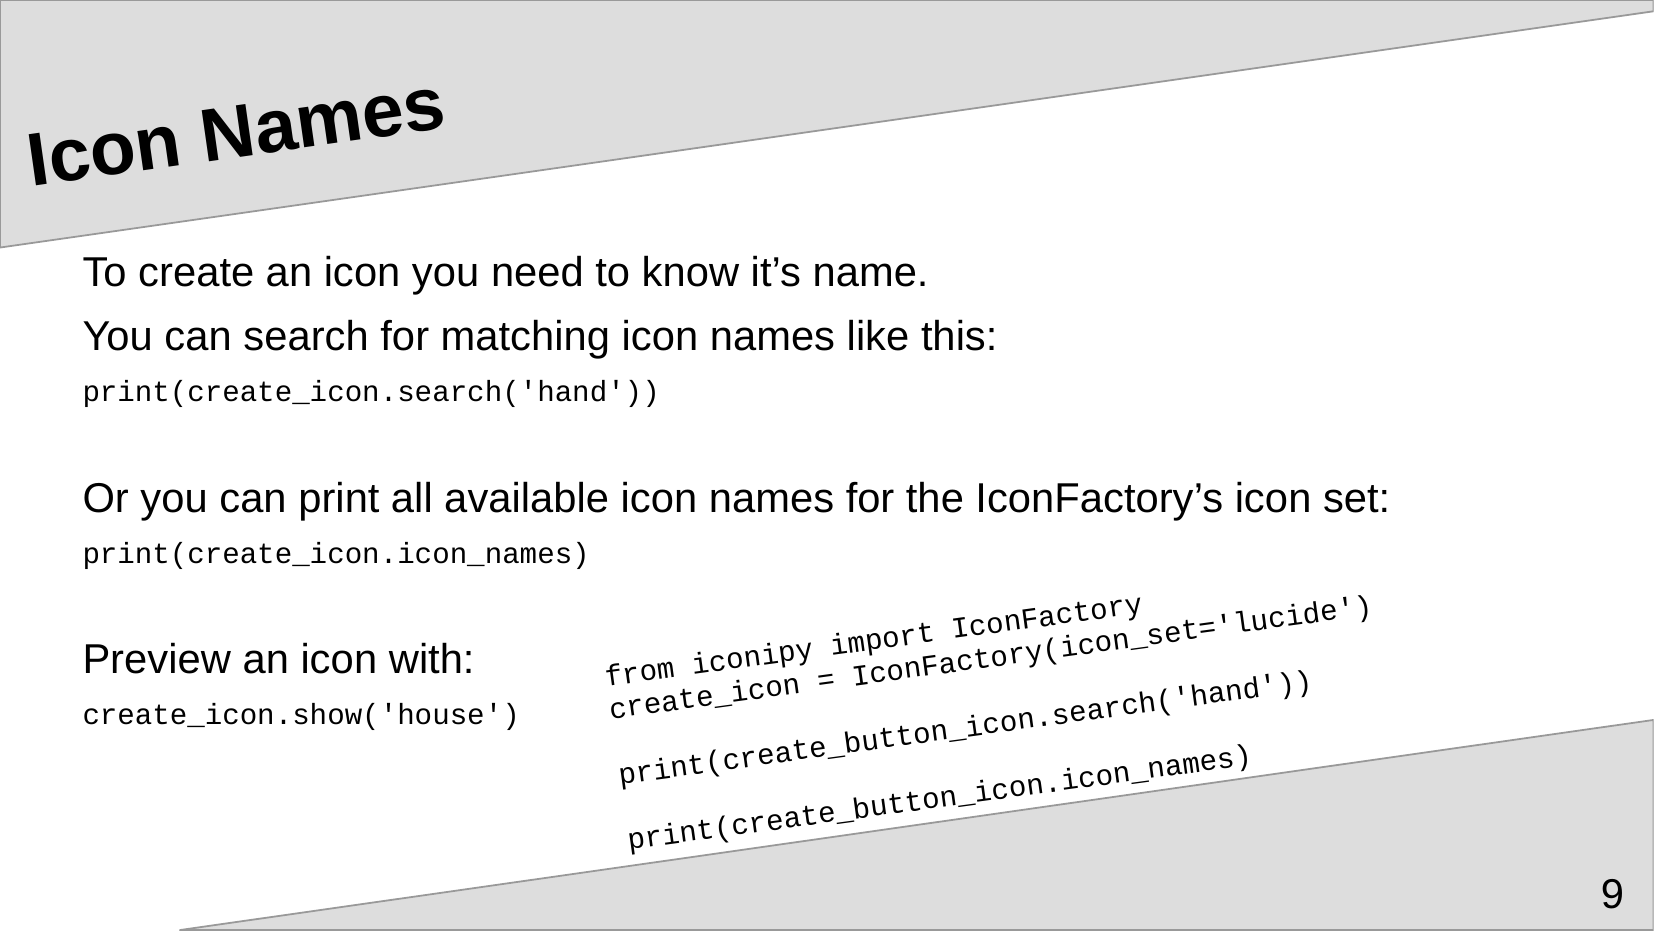

# Icon Names
To create an icon you need to know it’s name.
You can search for matching icon names like this:
print(create_icon.search('hand'))
Or you can print all available icon names for the IconFactory’s icon set:
print(create_icon.icon_names)
Preview an icon with:
create_icon.show('house')
from iconipy import IconFactory
create_icon = IconFactory(icon_set='lucide')
print(create_button_icon.search('hand'))
print(create_button_icon.icon_names)
9